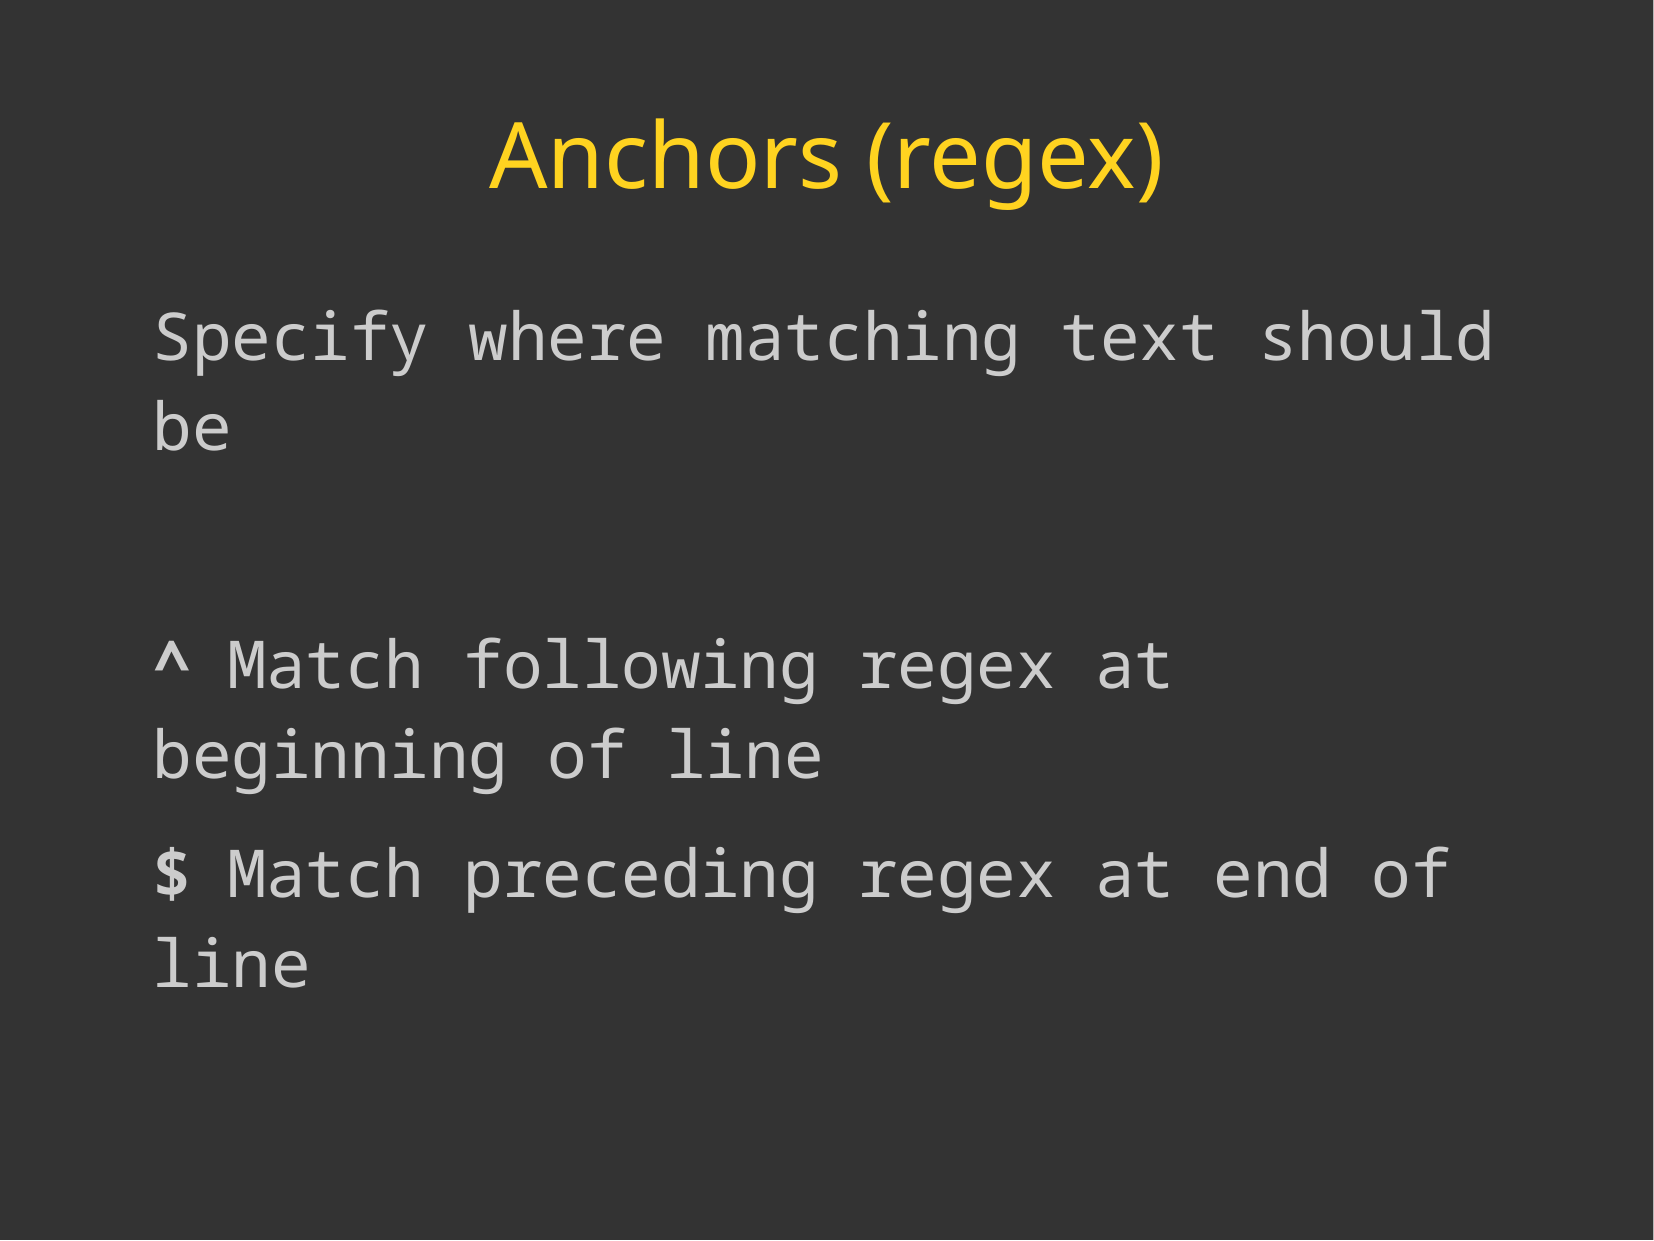

# Anchors (regex)
Specify where matching text should be
^	Match following regex at beginning of line
$	Match preceding regex at end of line